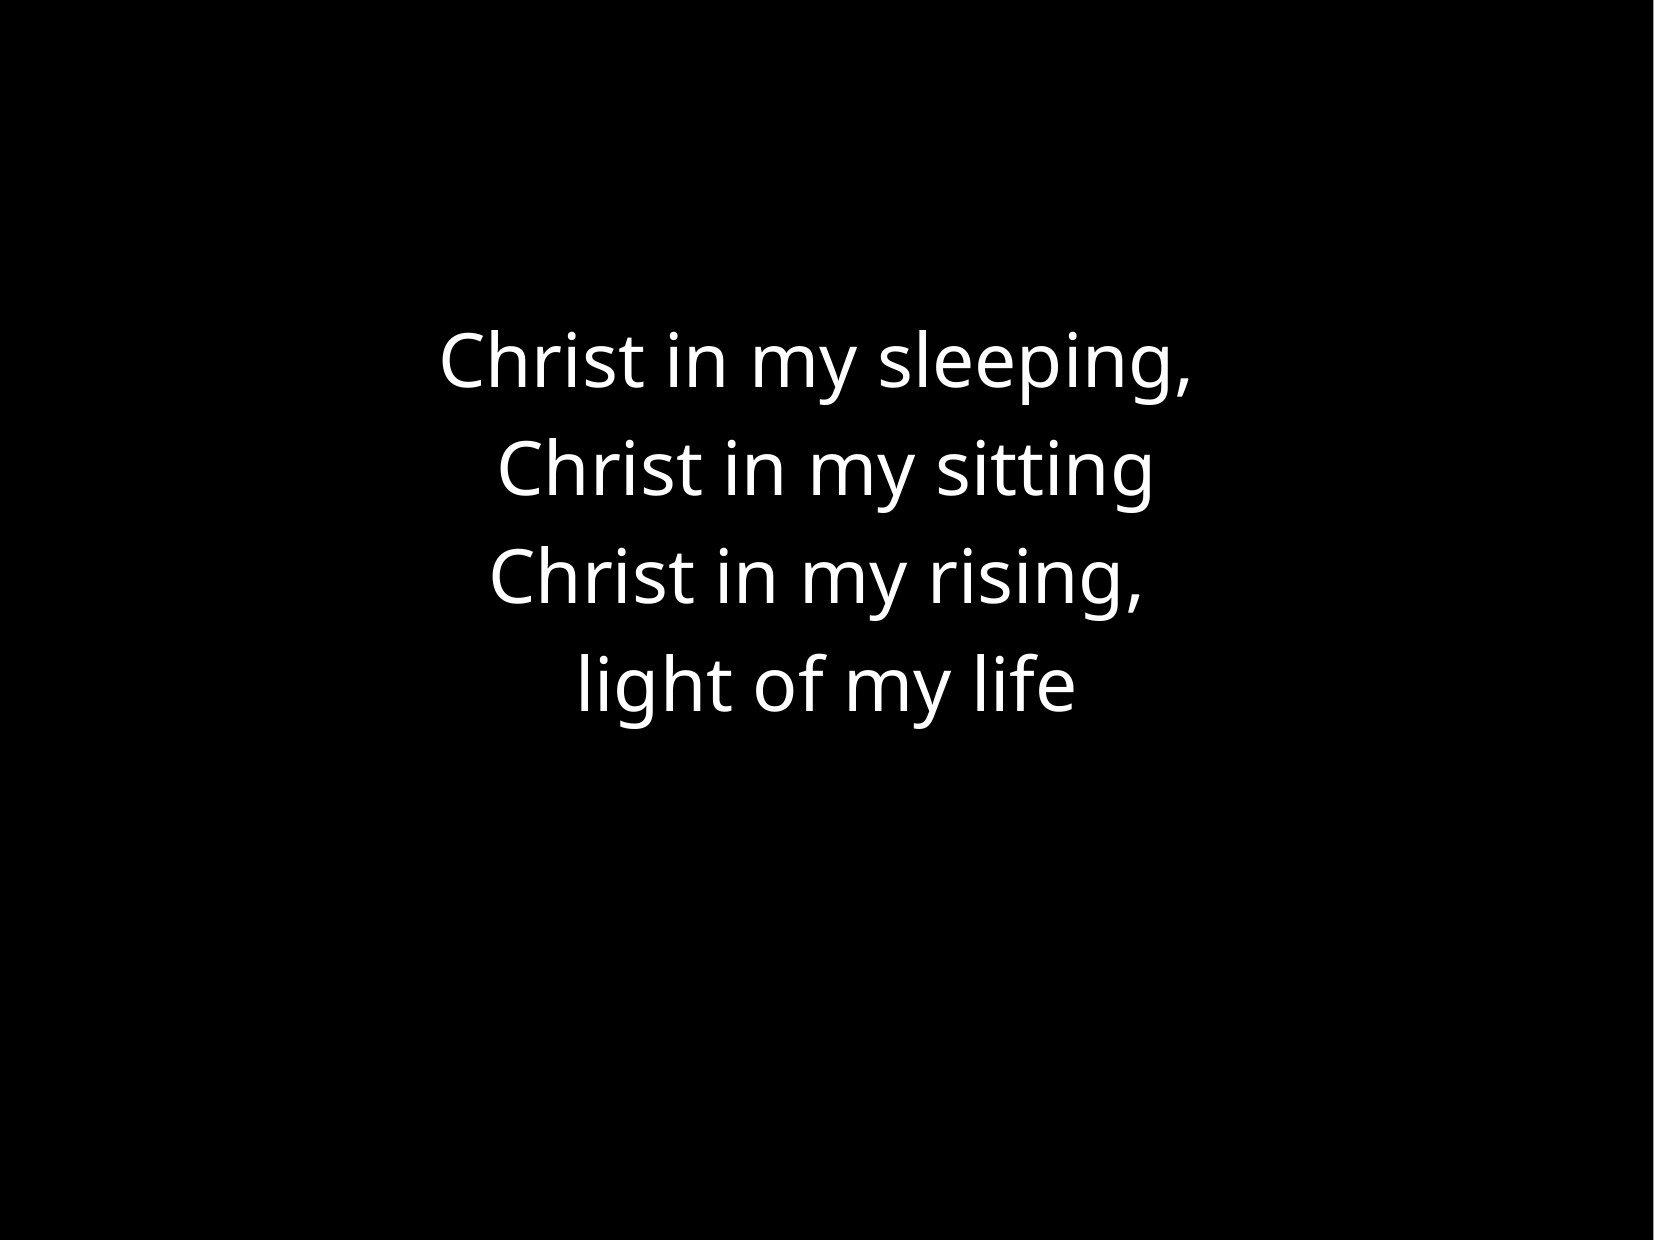

#
Christ in my sleeping,
Christ in my sitting
Christ in my rising,
light of my life